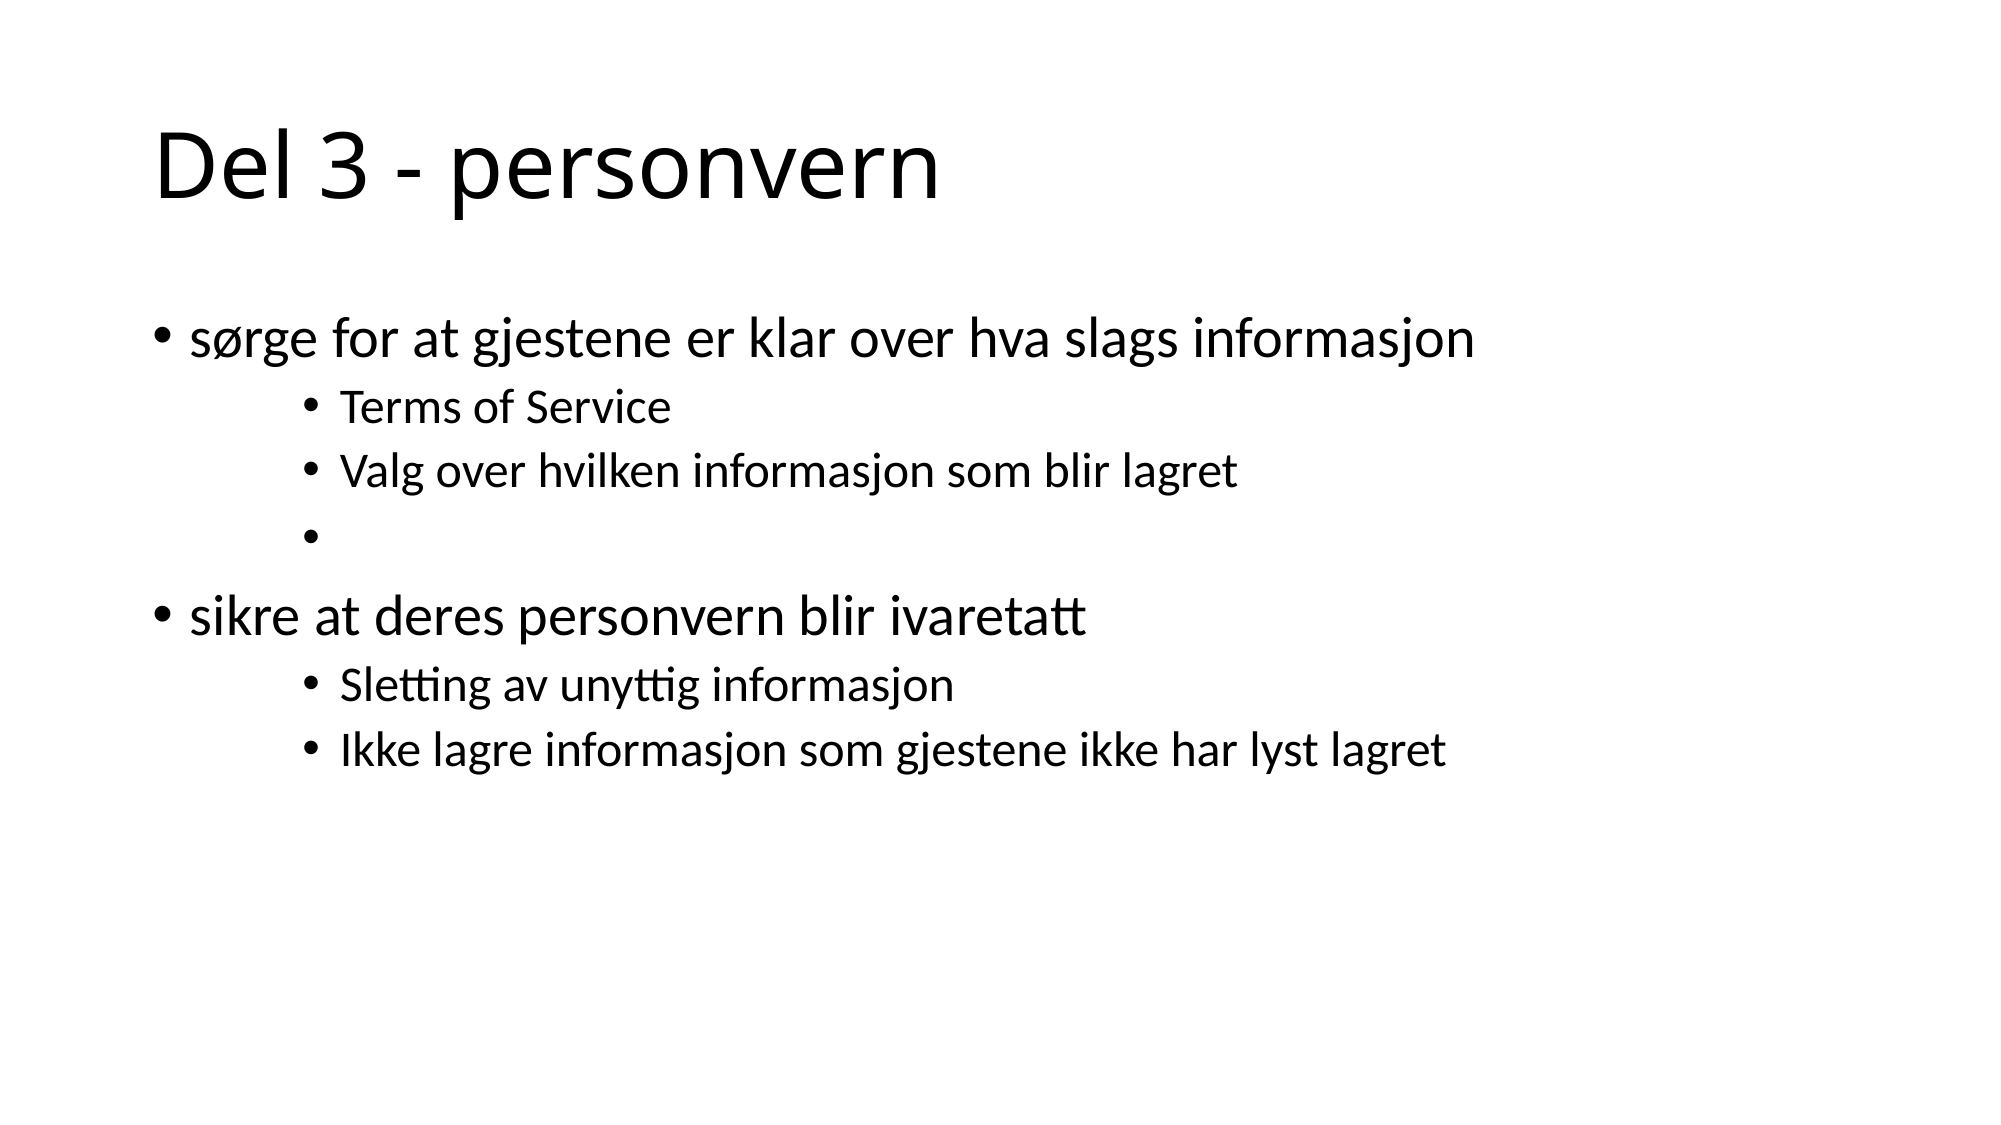

# Del 3 - personvern
sørge for at gjestene er klar over hva slags informasjon
Terms of Service
Valg over hvilken informasjon som blir lagret
sikre at deres personvern blir ivaretatt
Sletting av unyttig informasjon
Ikke lagre informasjon som gjestene ikke har lyst lagret